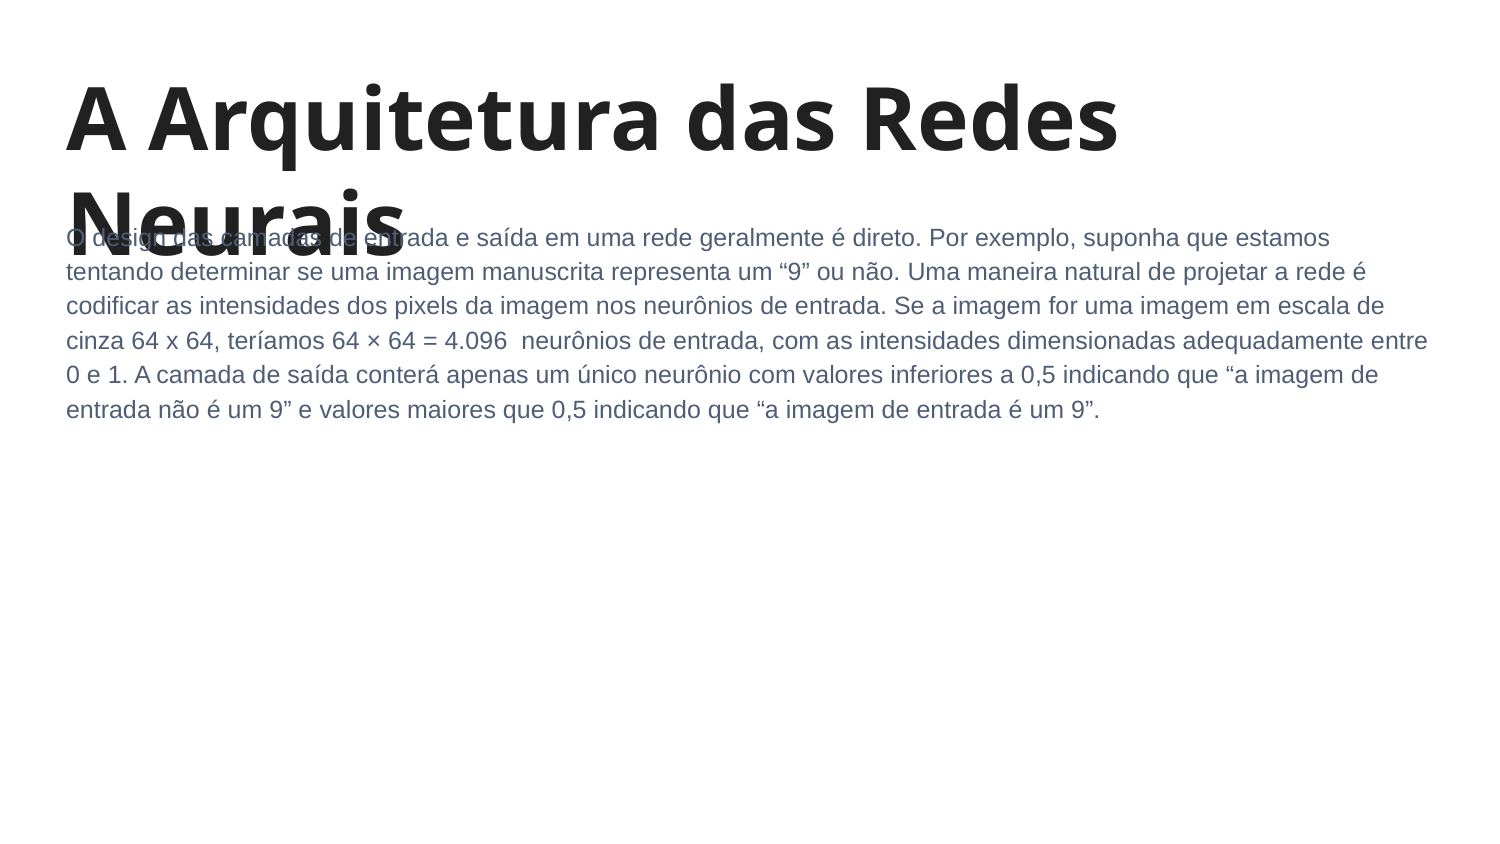

# A Arquitetura das Redes Neurais
O design das camadas de entrada e saída em uma rede geralmente é direto. Por exemplo, suponha que estamos tentando determinar se uma imagem manuscrita representa um “9” ou não. Uma maneira natural de projetar a rede é codificar as intensidades dos pixels da imagem nos neurônios de entrada. Se a imagem for uma imagem em escala de cinza 64 x 64, teríamos 64 × 64 = 4.096 neurônios de entrada, com as intensidades dimensionadas adequadamente entre 0 e 1. A camada de saída conterá apenas um único neurônio com valores inferiores a 0,5 indicando que “a imagem de entrada não é um 9” e valores maiores que 0,5 indicando que “a imagem de entrada é um 9”.